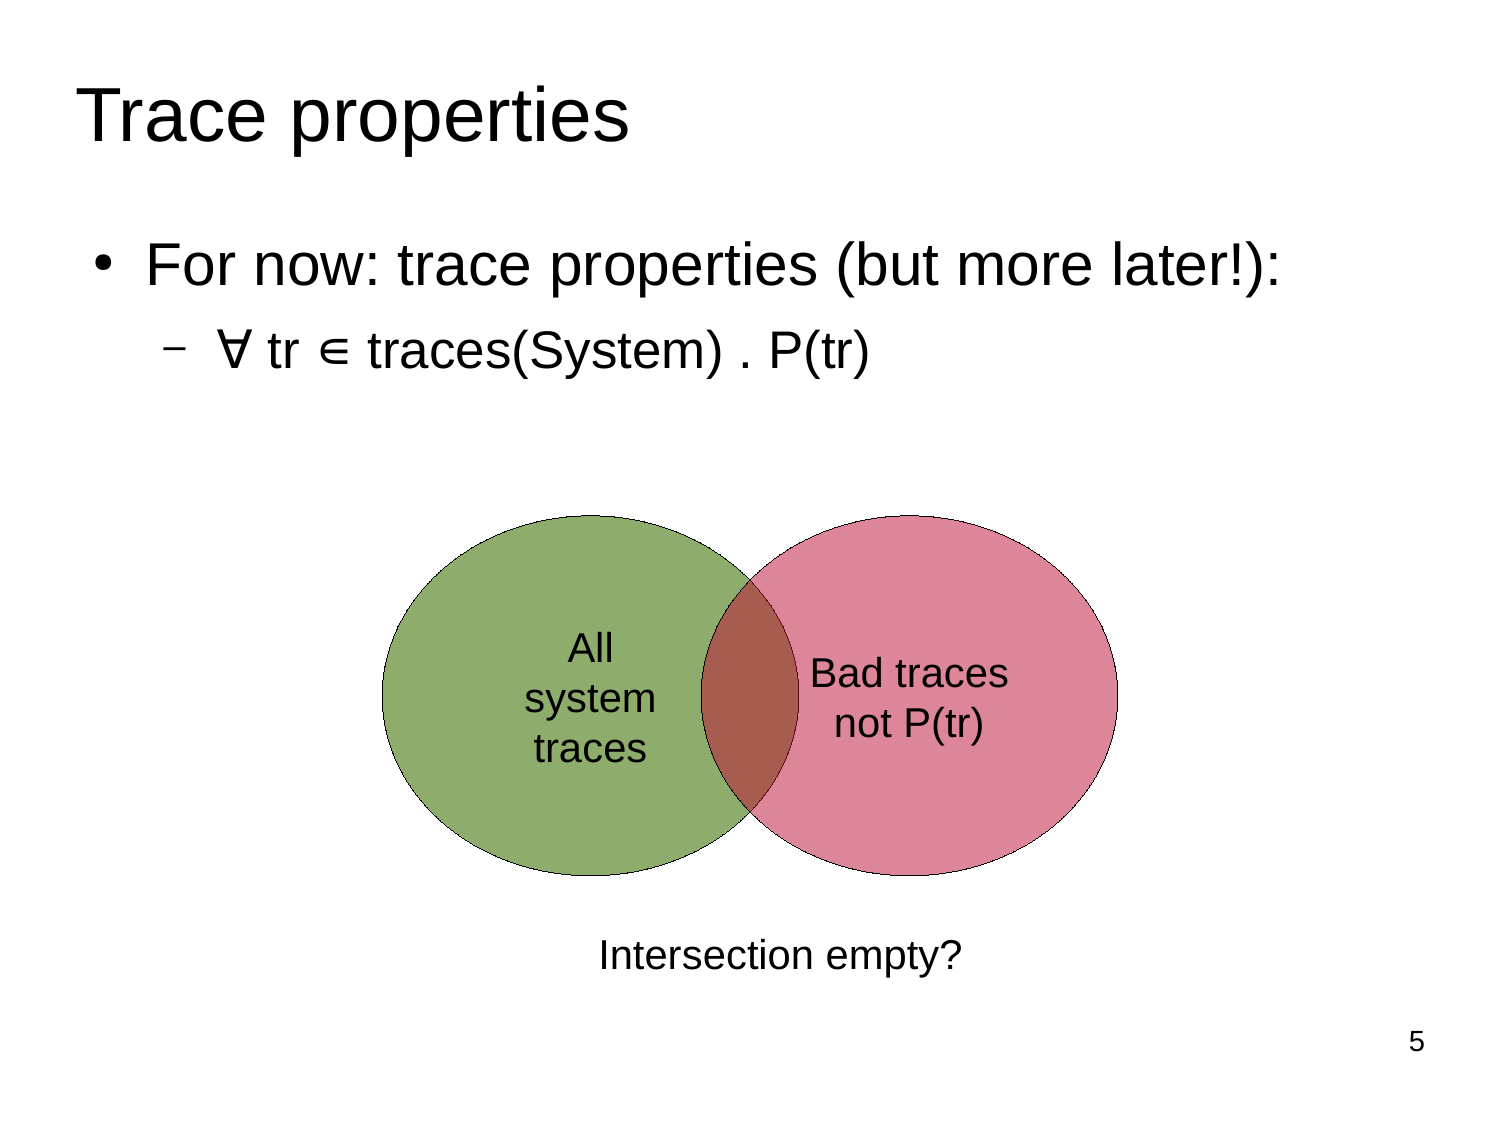

# Trace properties
For now: trace properties (but more later!):
∀ tr ∊ traces(System) . P(tr)
All
system
traces
Bad traces
not P(tr)
Intersection empty?
5